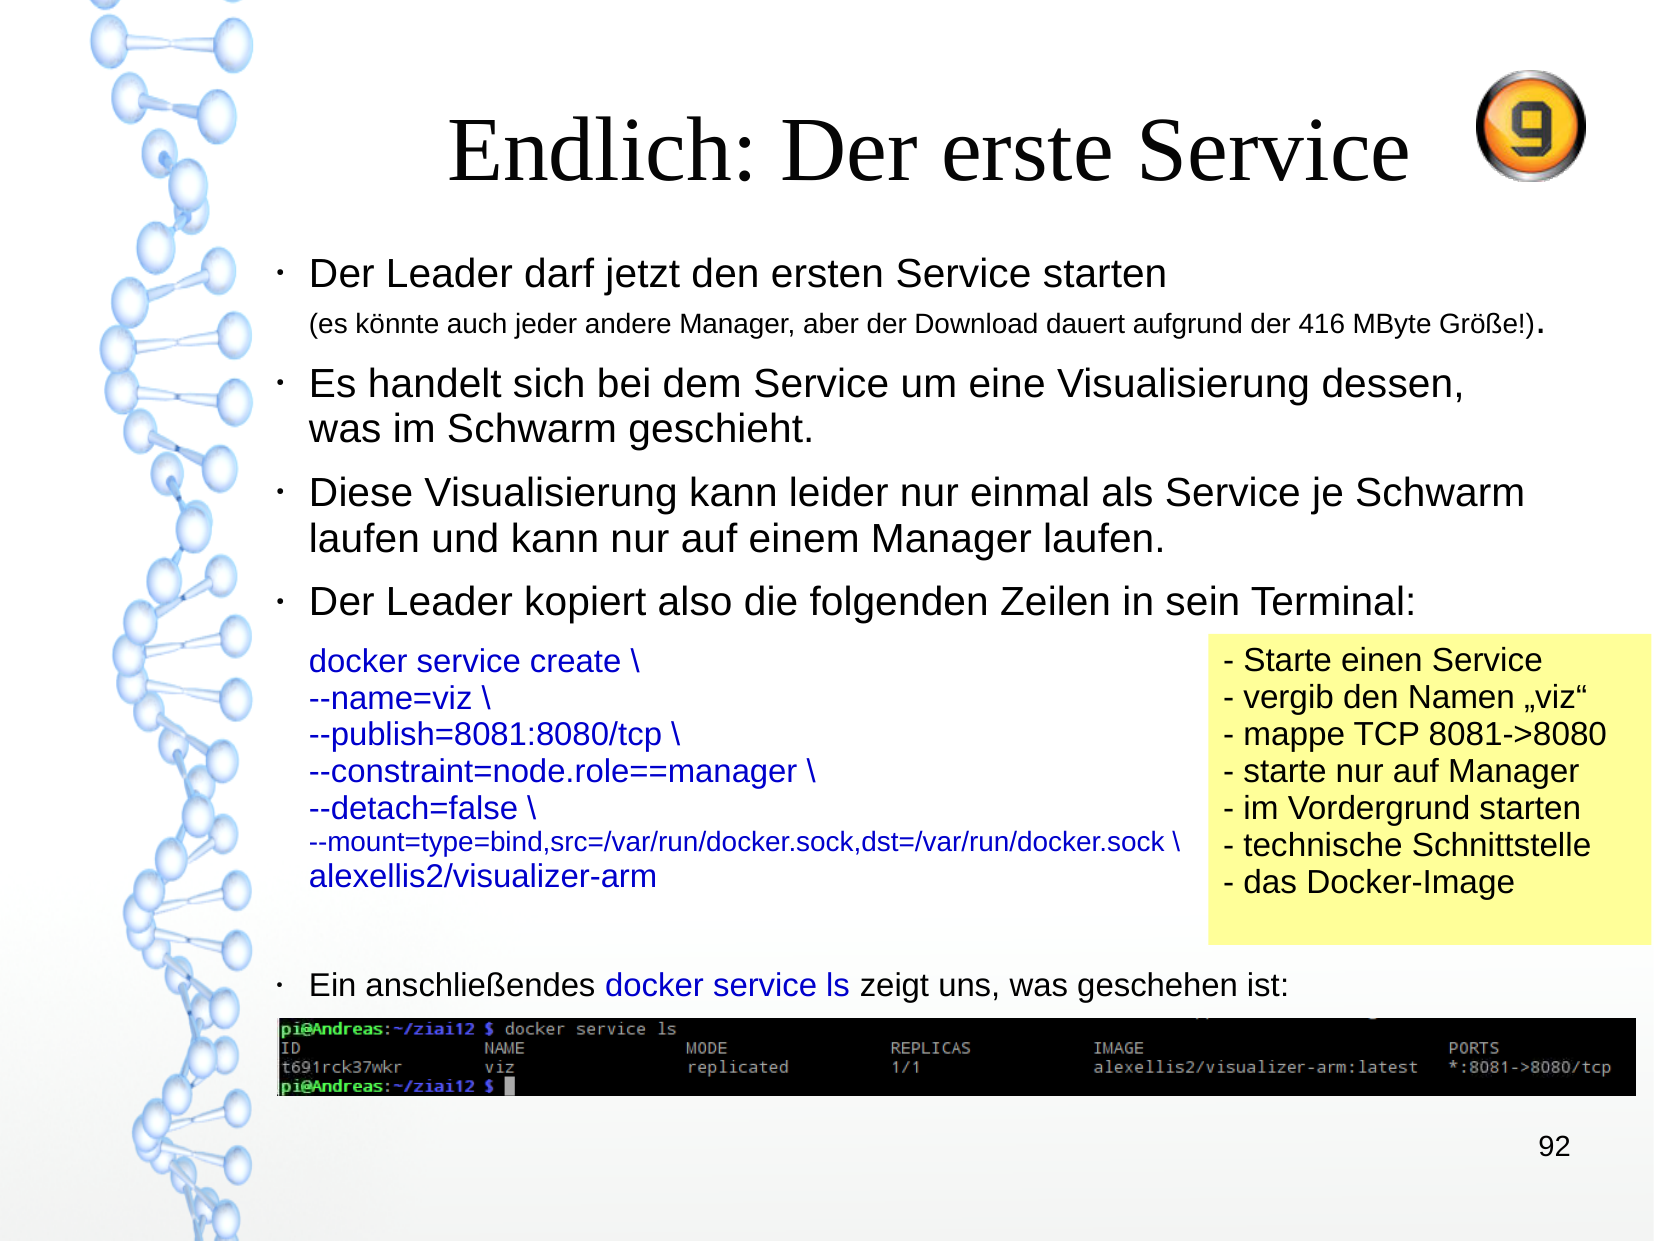

# Endlich: Der erste Service
Der Leader darf jetzt den ersten Service starten
(es könnte auch jeder andere Manager, aber der Download dauert aufgrund der 416 MByte Größe!).
Es handelt sich bei dem Service um eine Visualisierung dessen,
was im Schwarm geschieht.
Diese Visualisierung kann leider nur einmal als Service je Schwarm laufen und kann nur auf einem Manager laufen.
Der Leader kopiert also die folgenden Zeilen in sein Terminal:
docker service create \
--name=viz \
--publish=8081:8080/tcp \
--constraint=node.role==manager \
--detach=false \
--mount=type=bind,src=/var/run/docker.sock,dst=/var/run/docker.sock \
alexellis2/visualizer-arm
Ein anschließendes docker service ls zeigt uns, was geschehen ist:
- Starte einen Service
- vergib den Namen „viz“
- mappe TCP 8081->8080
- starte nur auf Manager
- im Vordergrund starten
- technische Schnittstelle
- das Docker-Image
92